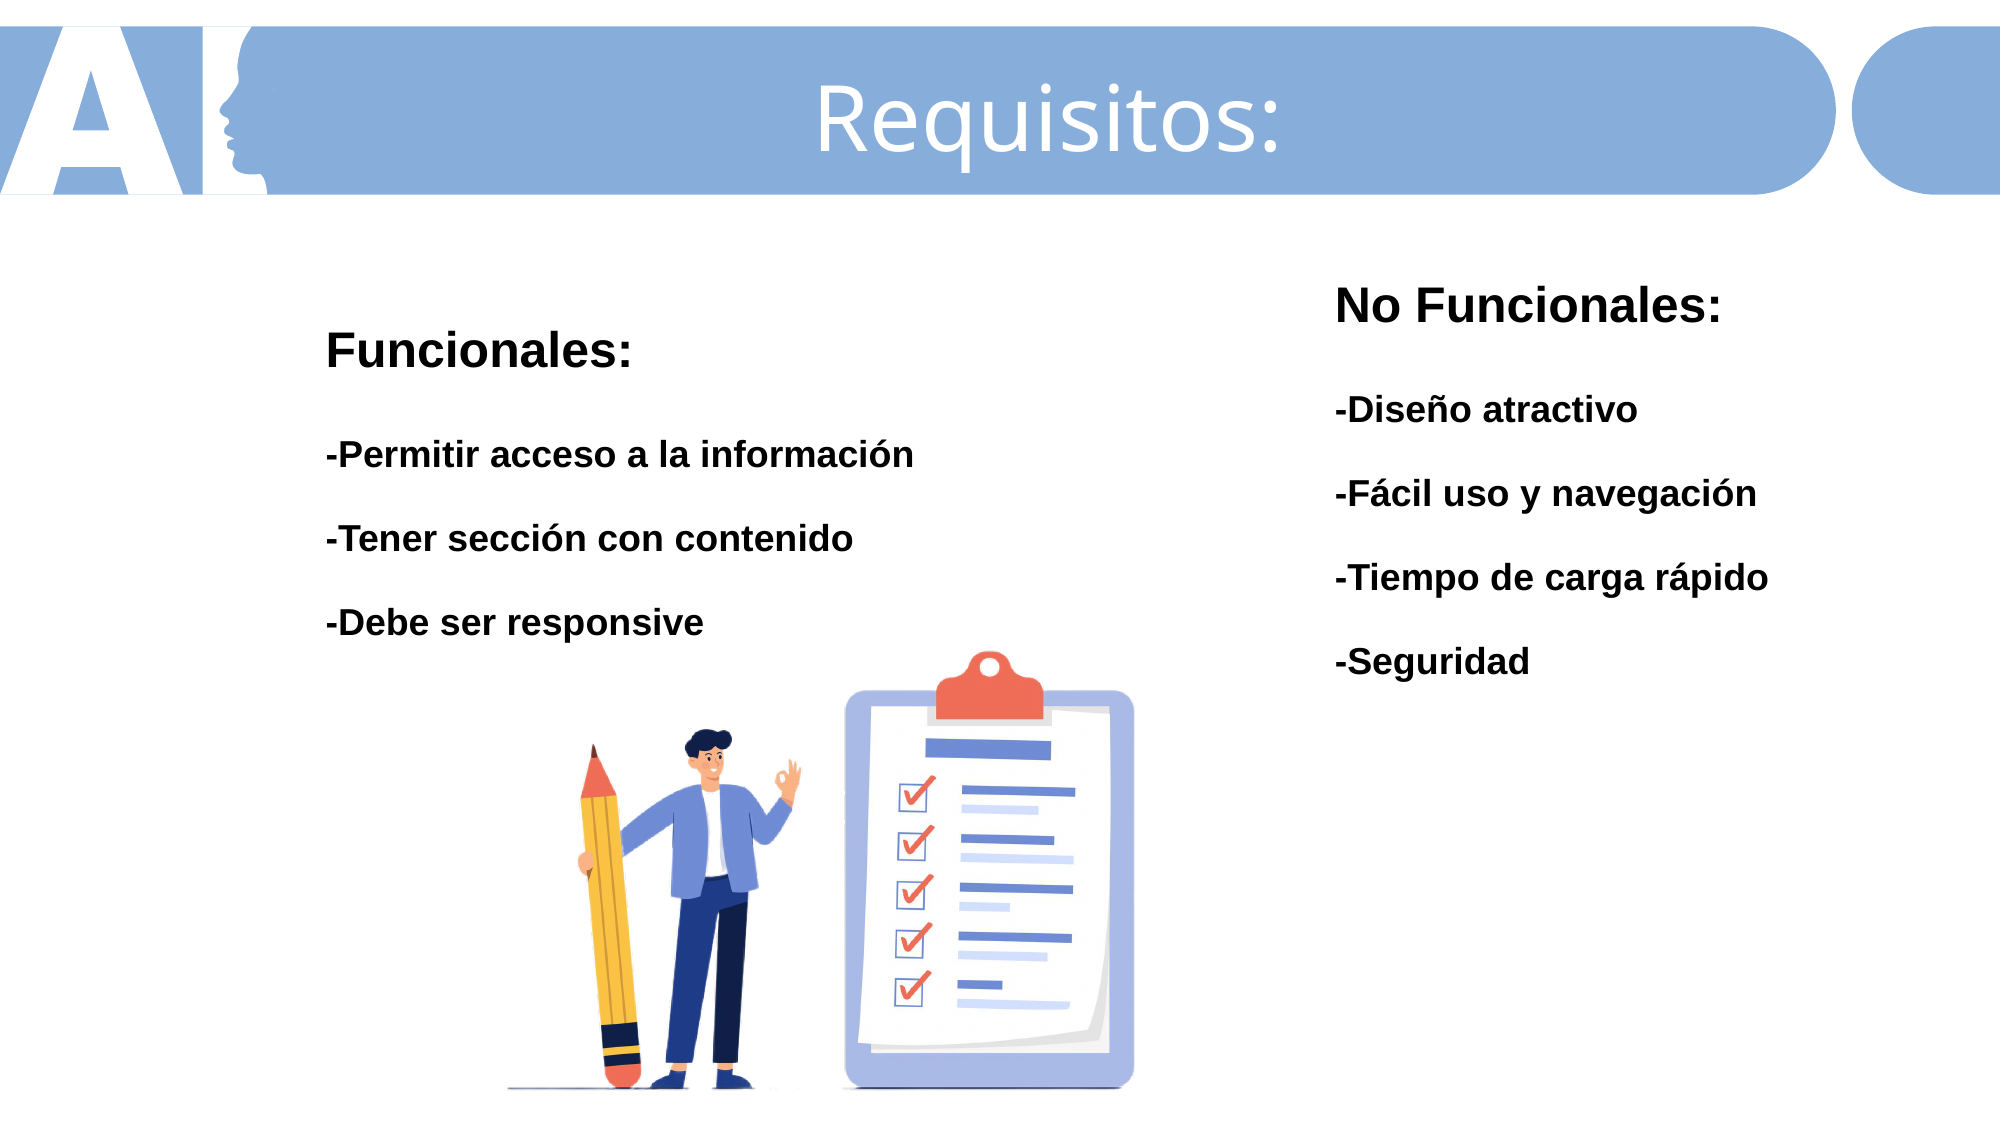

# Requisitos:
No Funcionales:
-Diseño atractivo
-Fácil uso y navegación
-Tiempo de carga rápido
-Seguridad
Funcionales:
-Permitir acceso a la información
-Tener sección con contenido
-Debe ser responsive